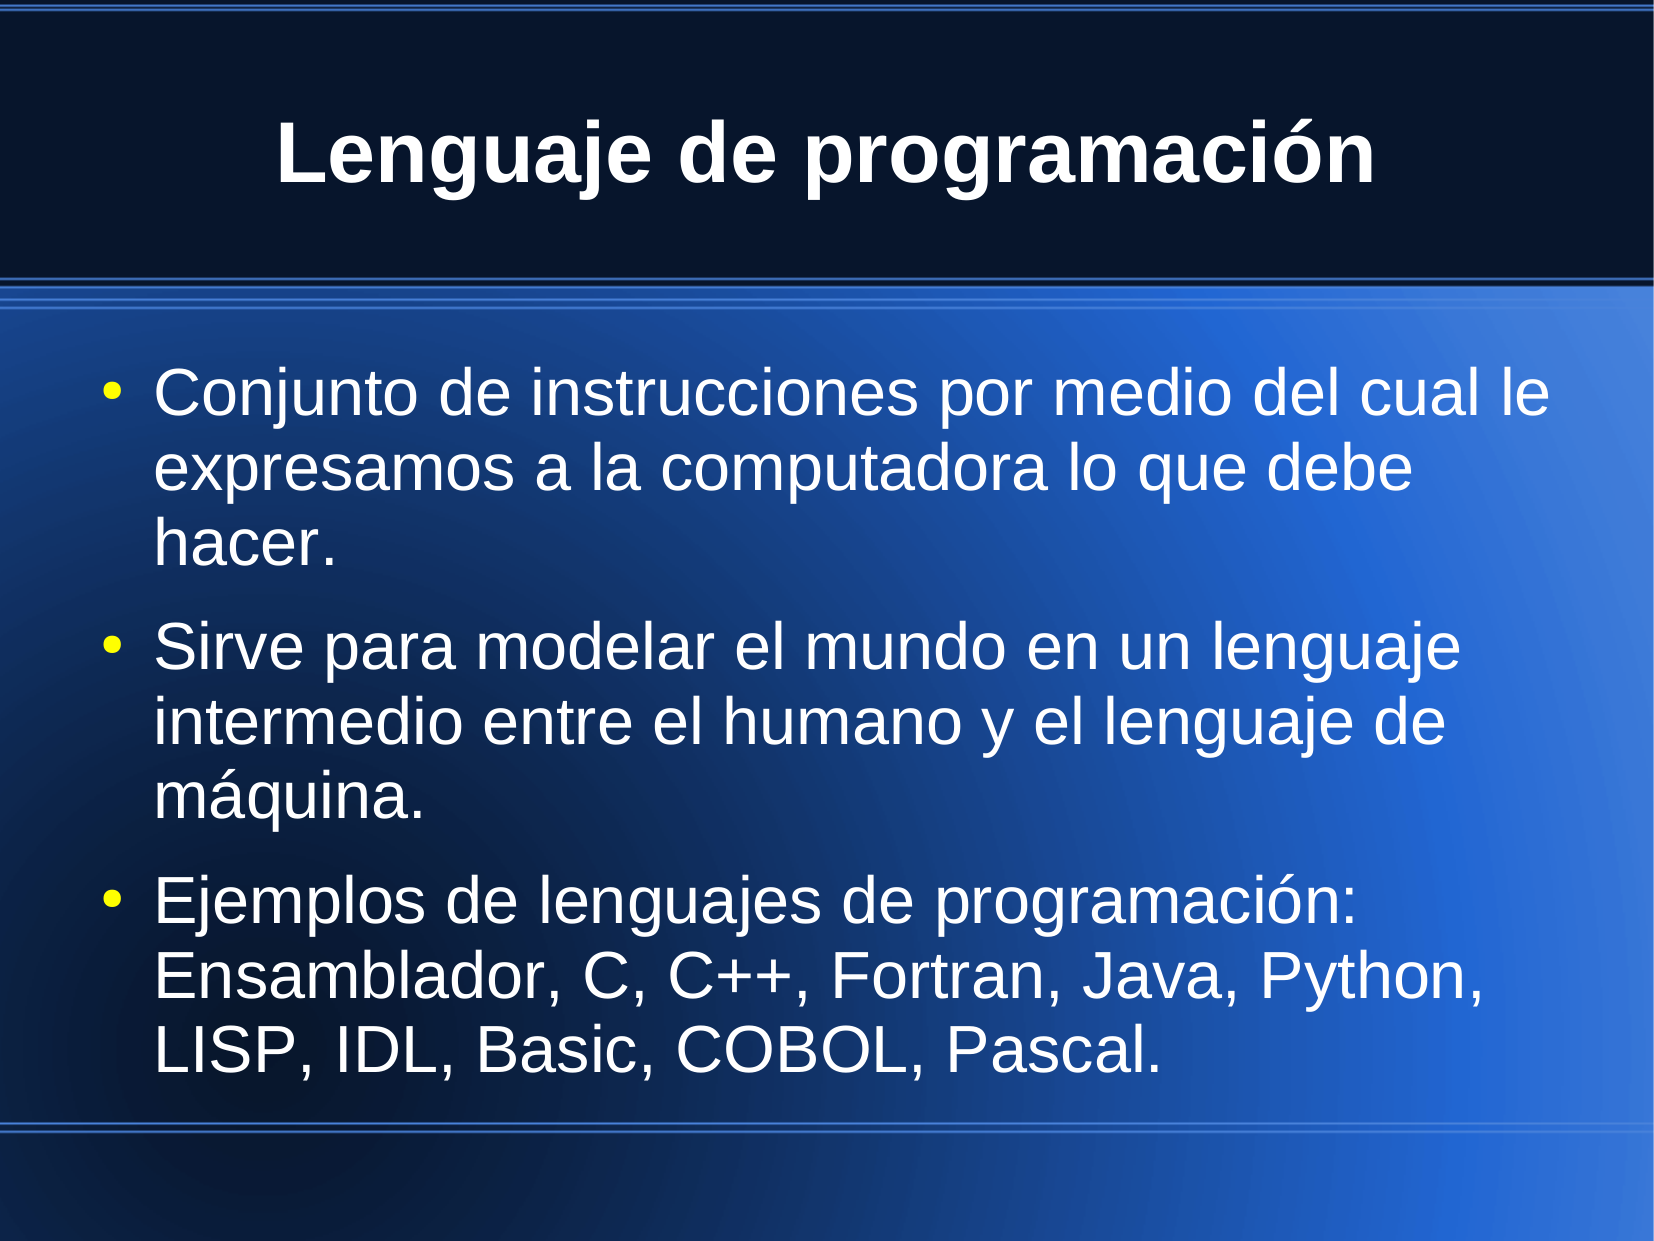

# Lenguaje de programación
Conjunto de instrucciones por medio del cual le expresamos a la computadora lo que debe hacer.
Sirve para modelar el mundo en un lenguaje intermedio entre el humano y el lenguaje de máquina.
Ejemplos de lenguajes de programación: Ensamblador, C, C++, Fortran, Java, Python, LISP, IDL, Basic, COBOL, Pascal.